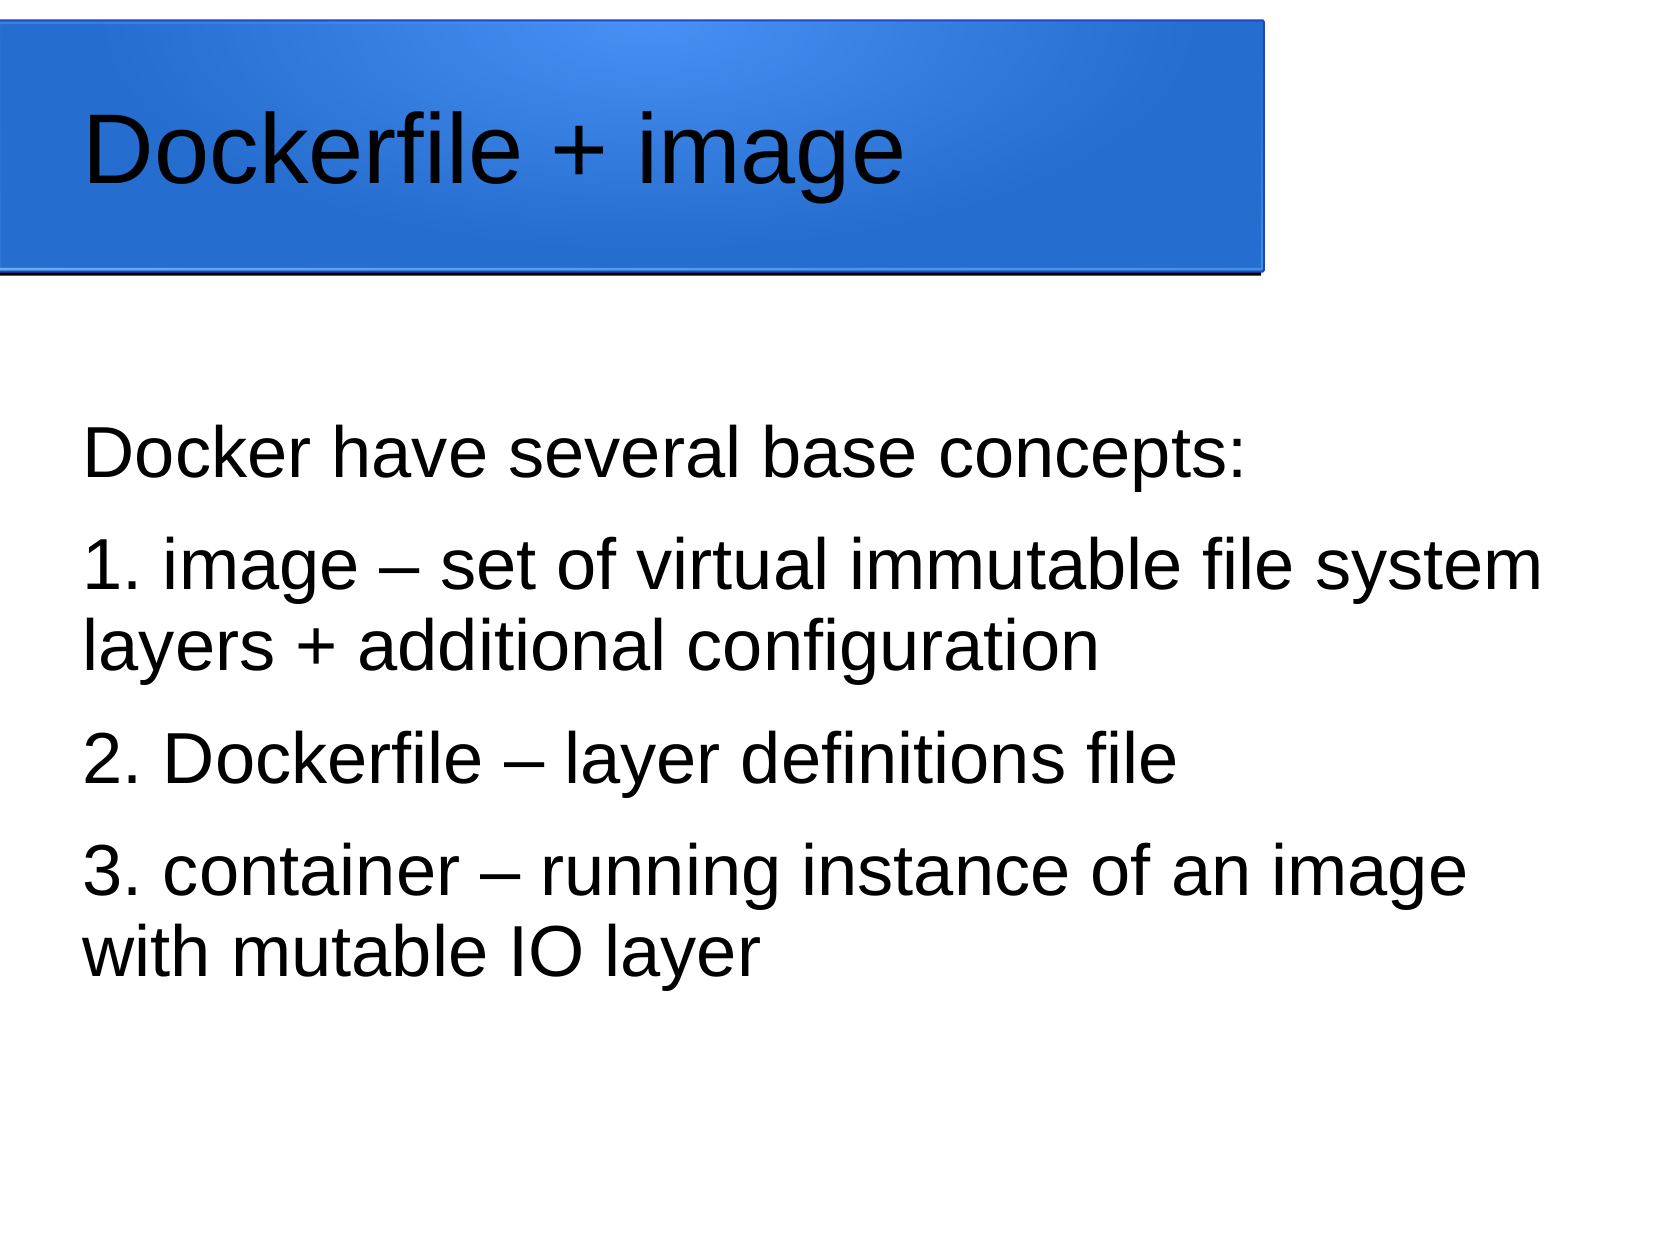

# Dockerfile + image
Docker have several base concepts:
1. image – set of virtual immutable file system layers + additional configuration
2. Dockerfile – layer definitions file
3. container – running instance of an image with mutable IO layer